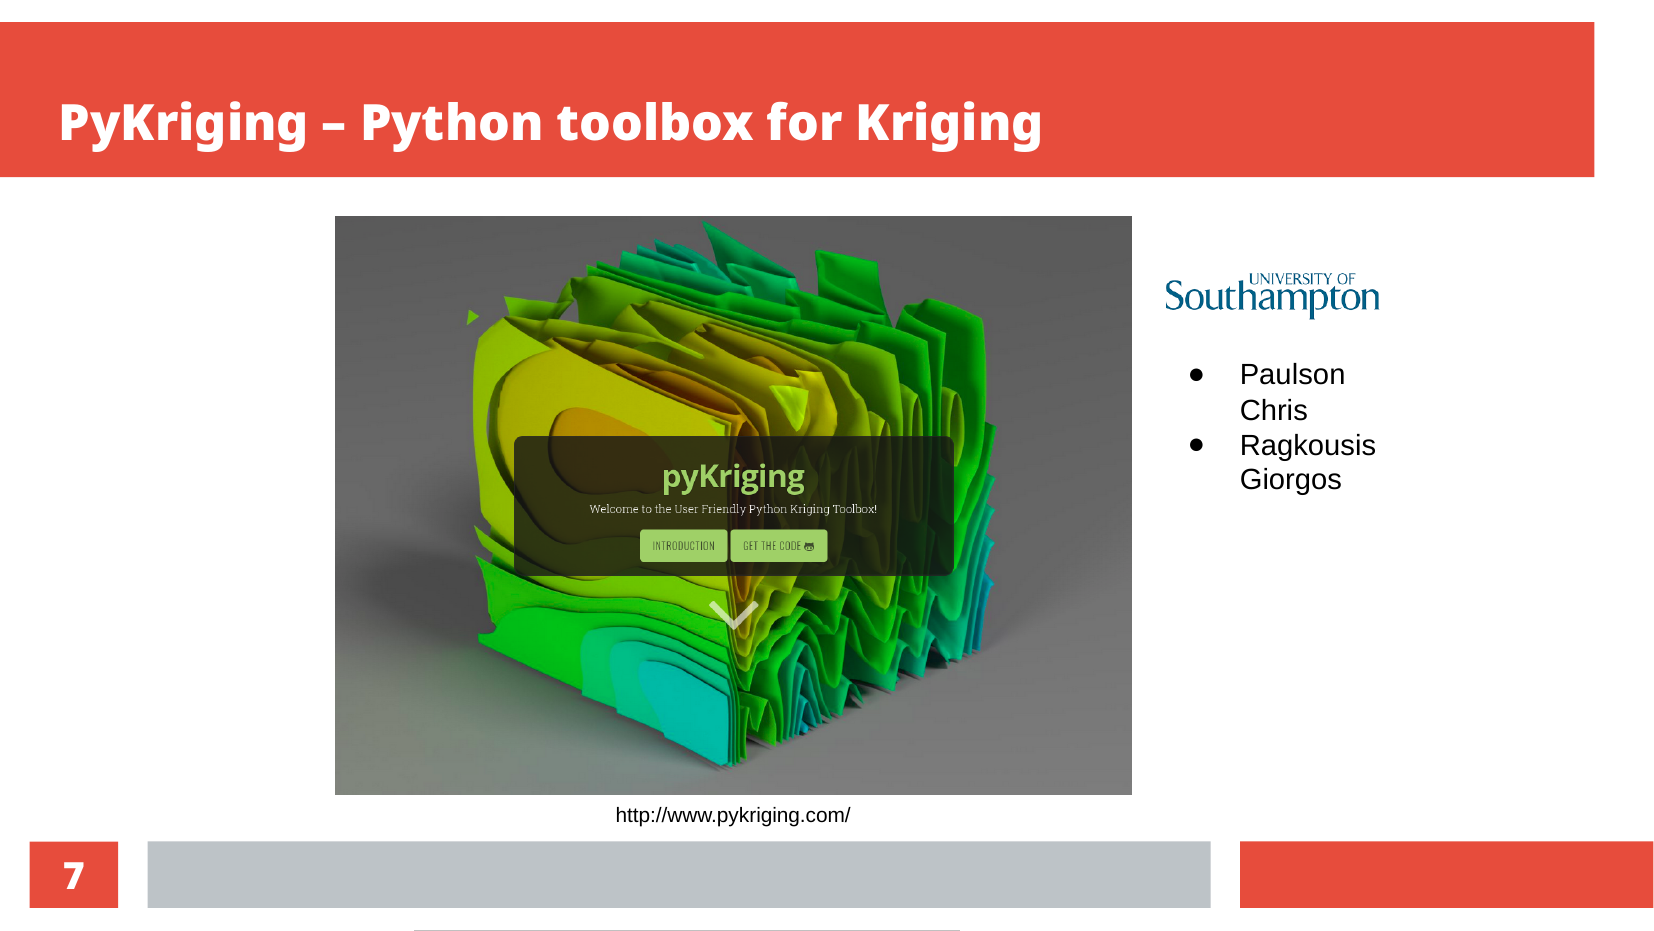

# PyKriging – Python toolbox for Kriging
Paulson Chris
Ragkousis Giorgos
http://www.pykriging.com/
7